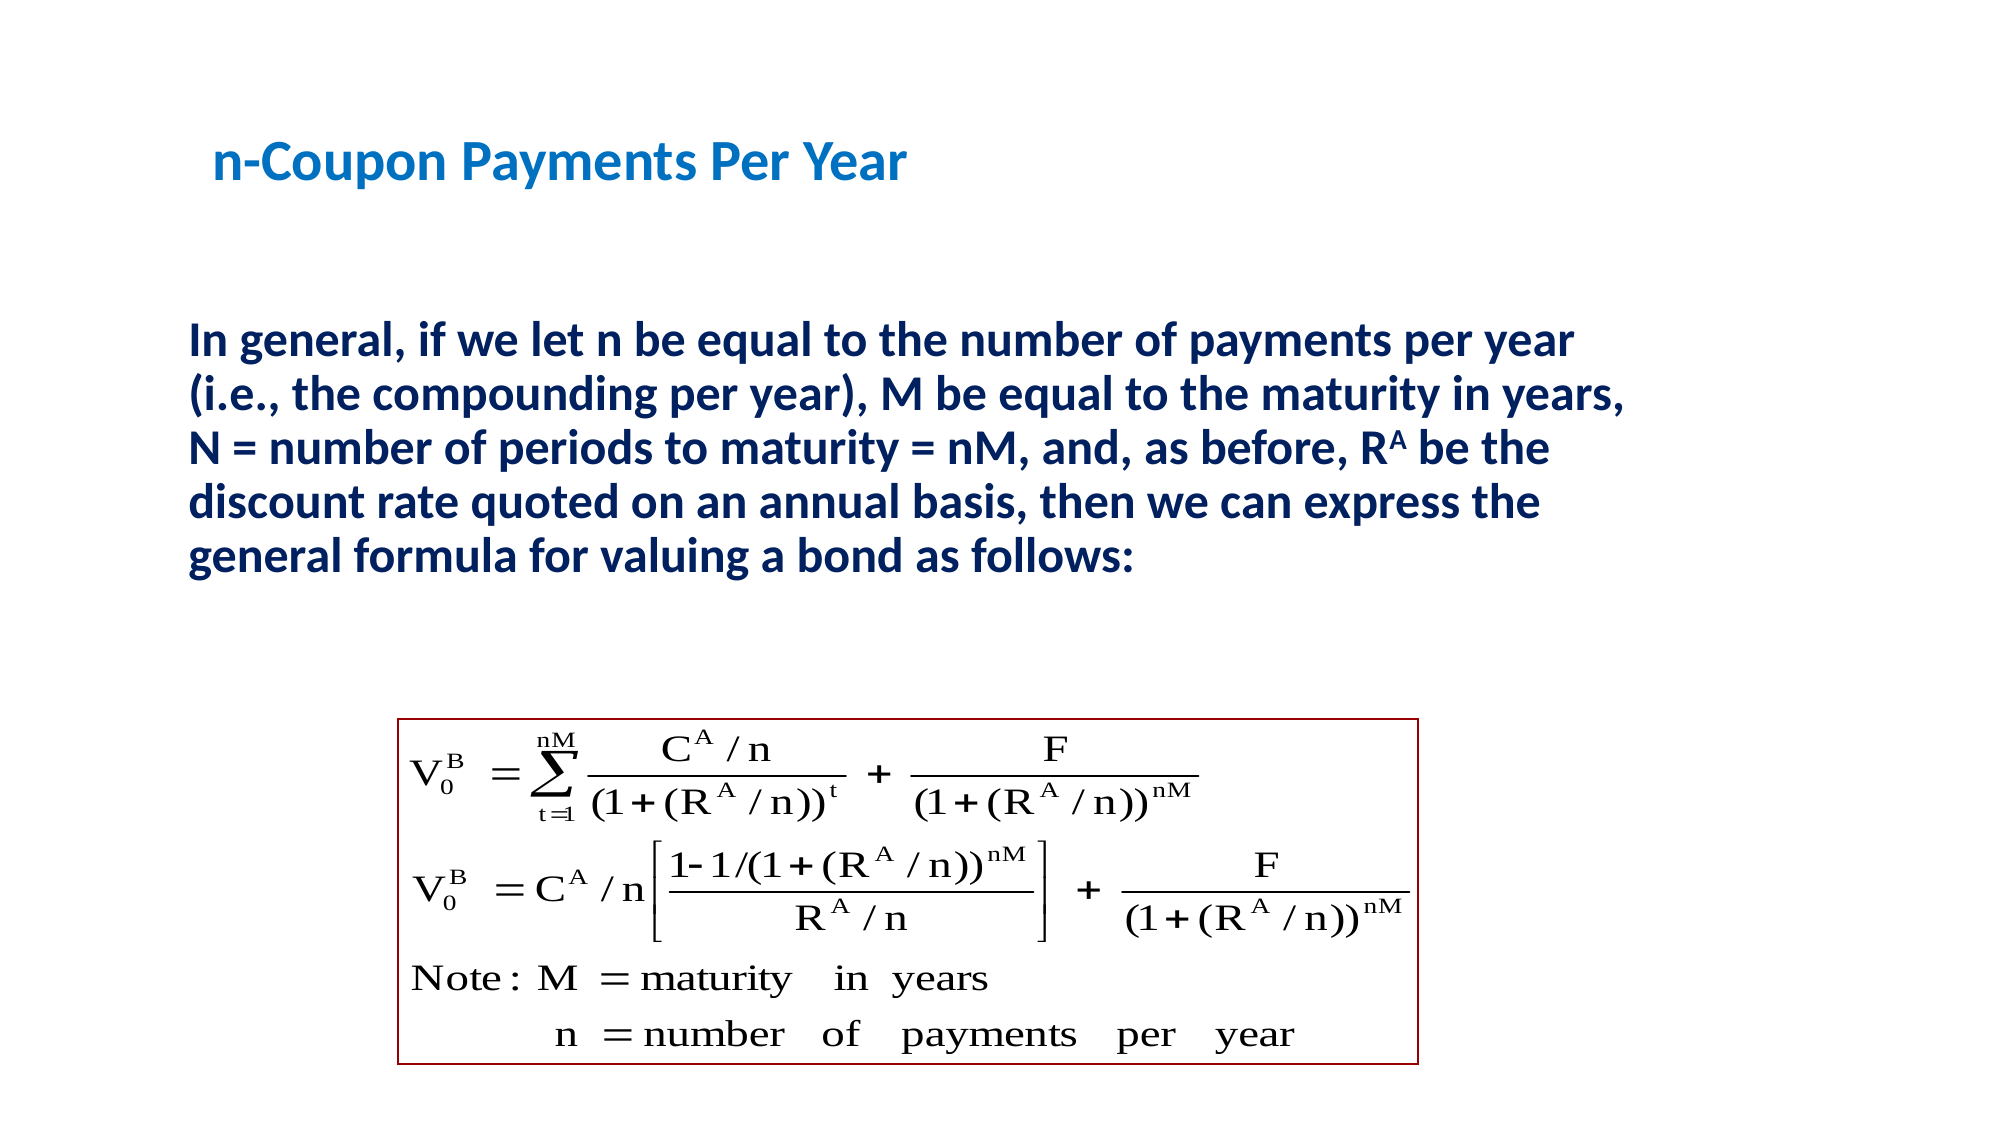

n-Coupon Payments Per Year
# In general, if we let n be equal to the number of payments per year (i.e., the compounding per year), M be equal to the maturity in years, N = number of periods to maturity = nM, and, as before, RA be the discount rate quoted on an annual basis, then we can express the general formula for valuing a bond as follows: